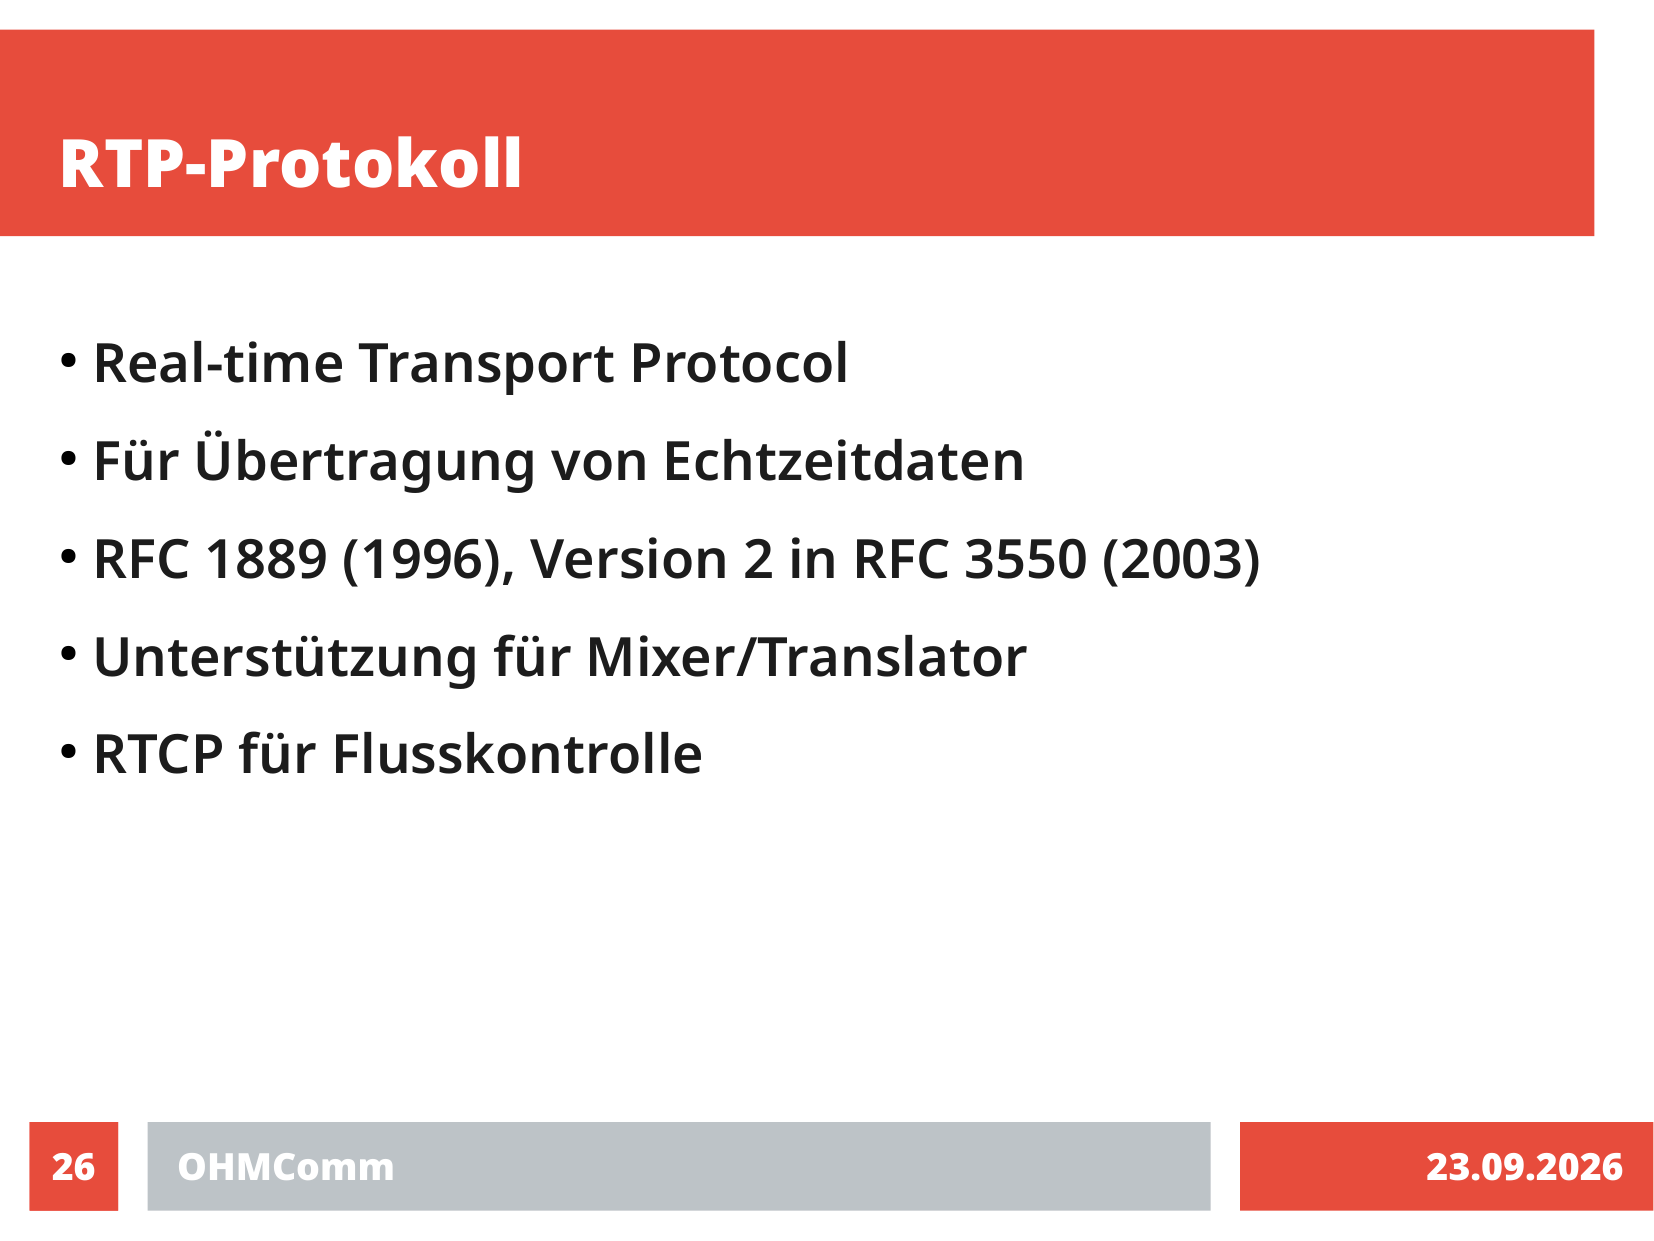

# RTP-Protokoll
 Real-time Transport Protocol
 Für Übertragung von Echtzeitdaten
 RFC 1889 (1996), Version 2 in RFC 3550 (2003)
 Unterstützung für Mixer/Translator
 RTCP für Flusskontrolle
26
OHMComm